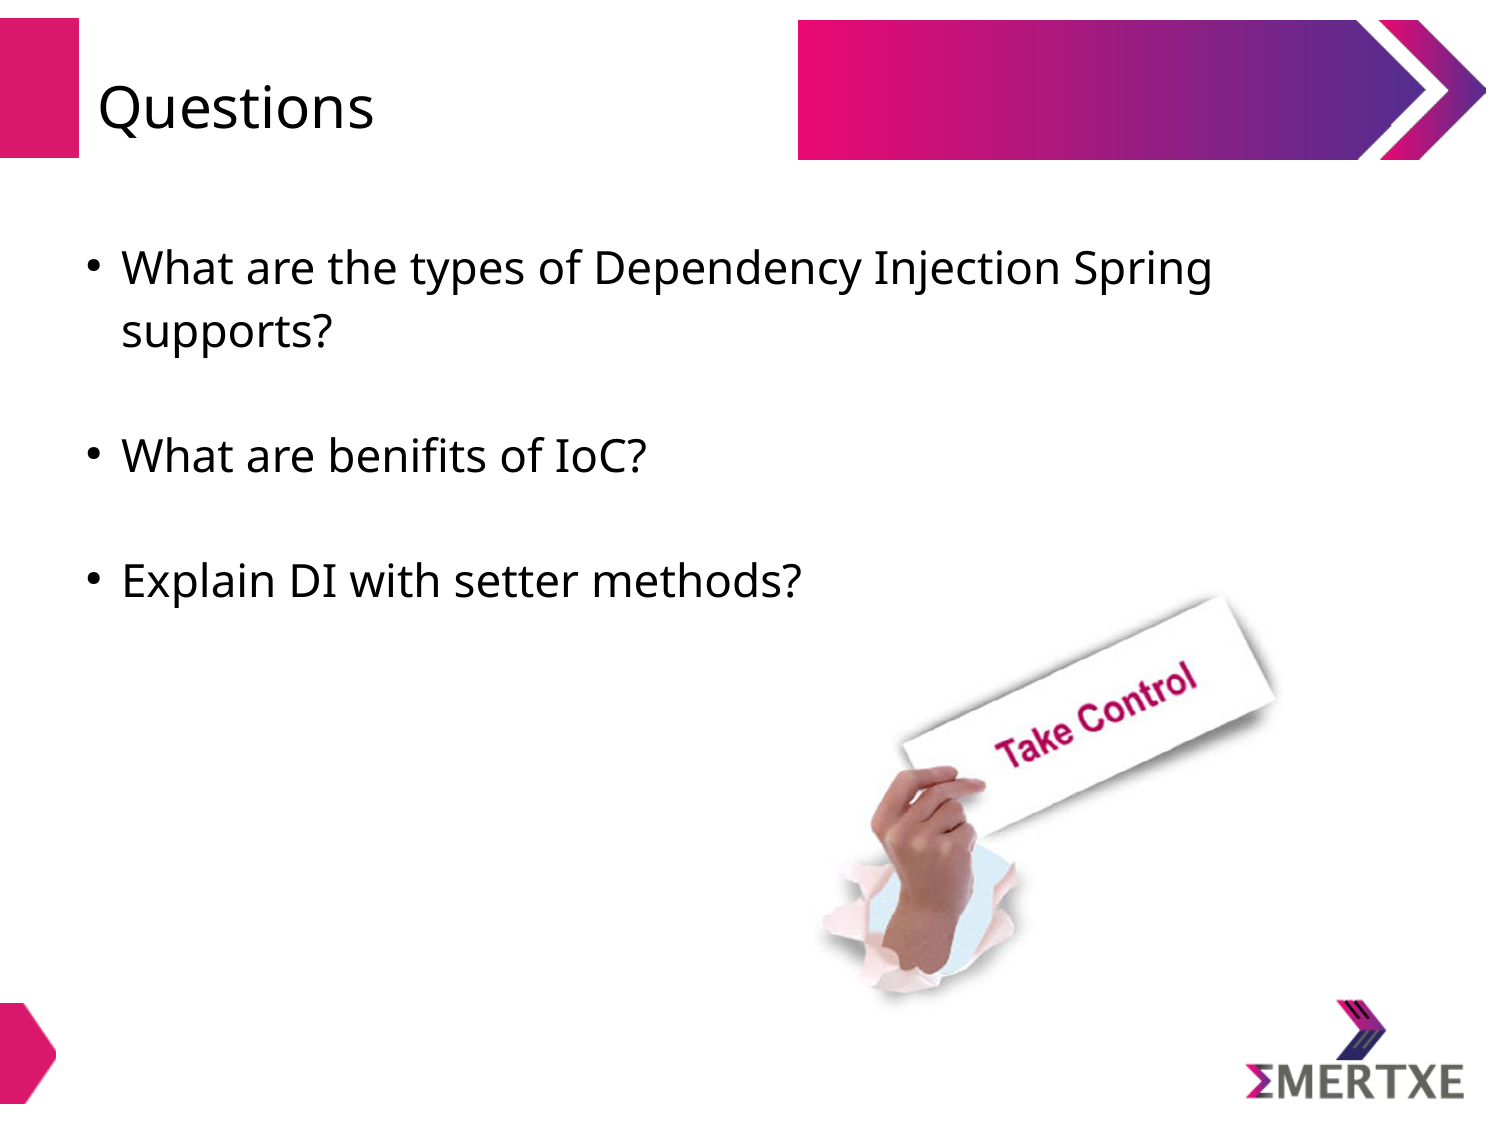

Questions
What are the types of Dependency Injection Spring supports?
What are benifits of IoC?
Explain DI with setter methods?